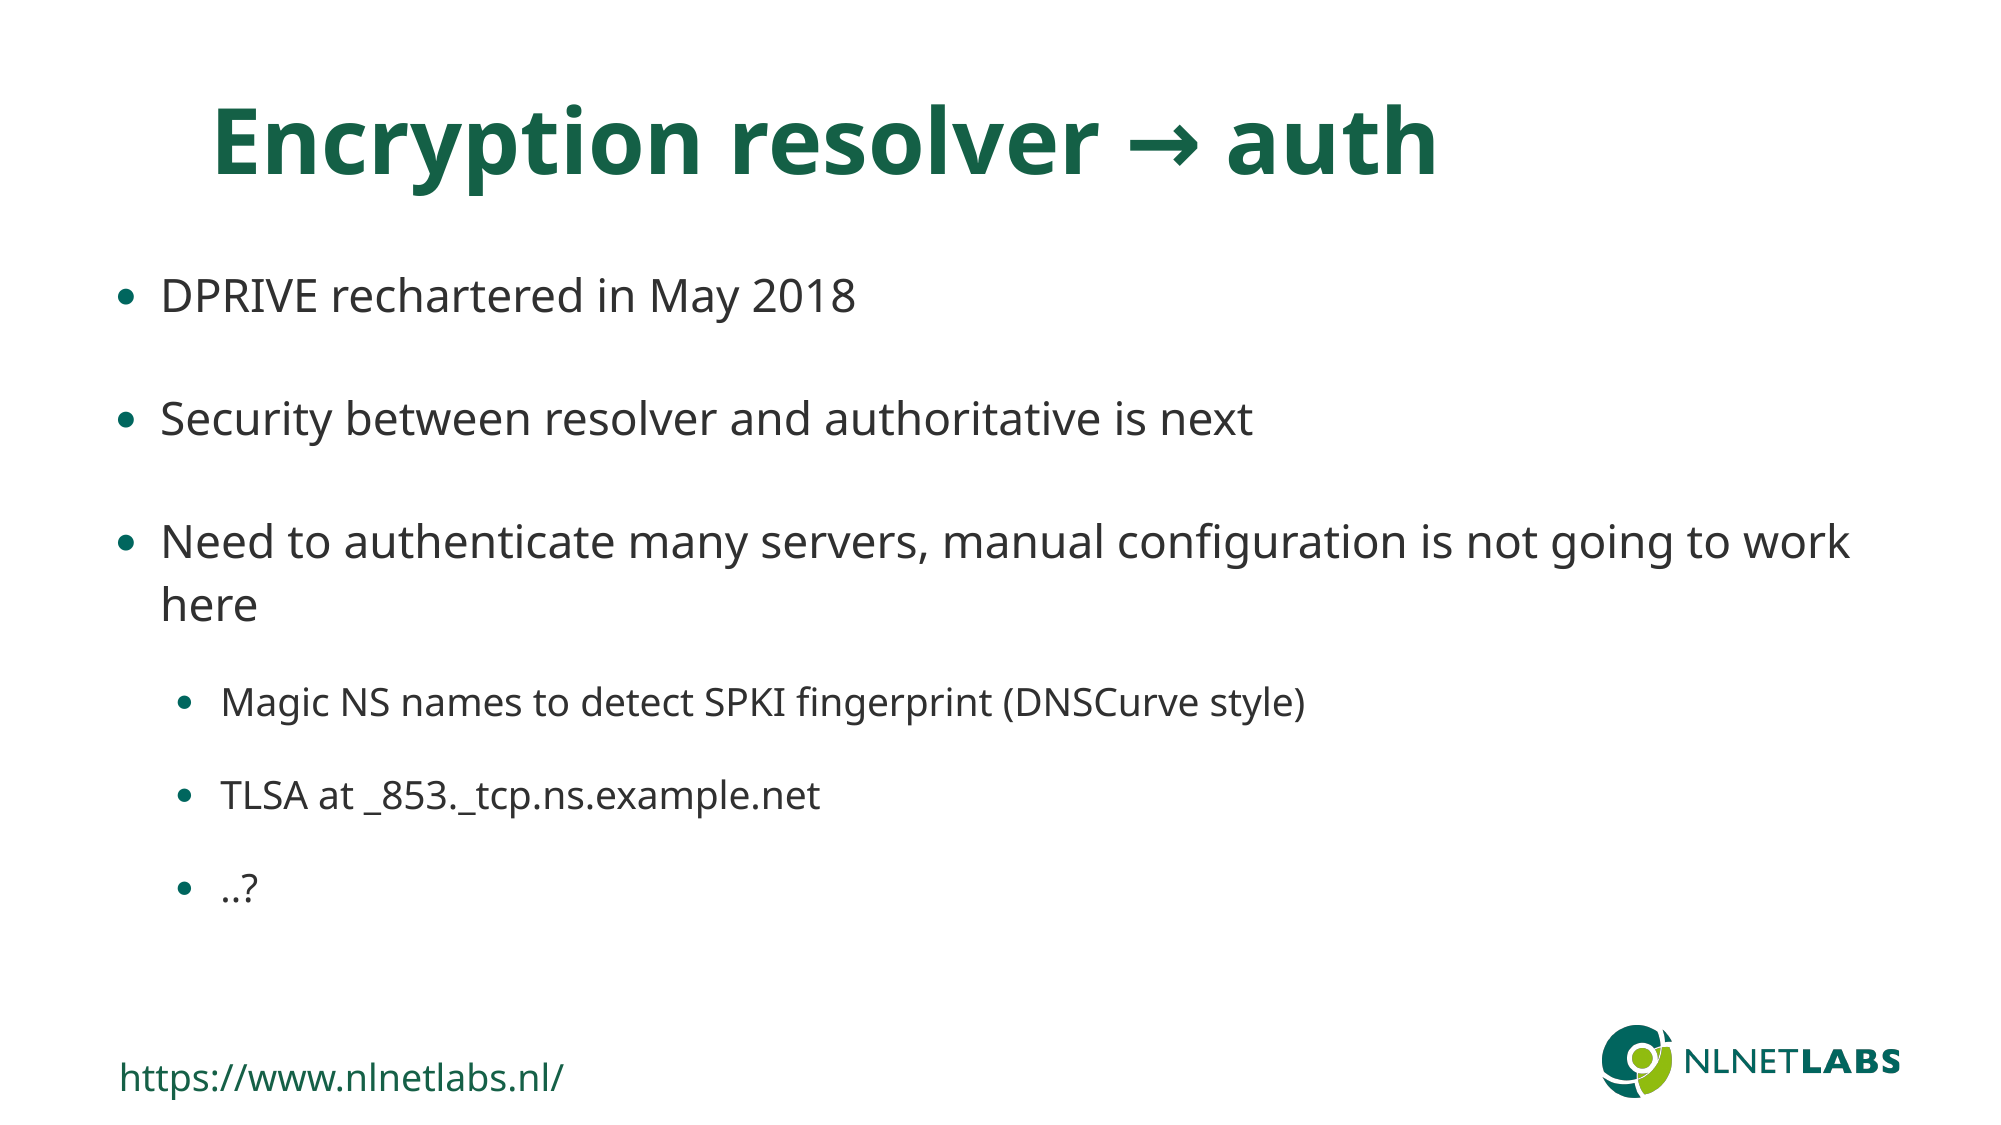

# Encryption resolver → auth
DPRIVE rechartered in May 2018
Security between resolver and authoritative is next
Need to authenticate many servers, manual configuration is not going to work here
Magic NS names to detect SPKI fingerprint (DNSCurve style)
TLSA at _853._tcp.ns.example.net
..?